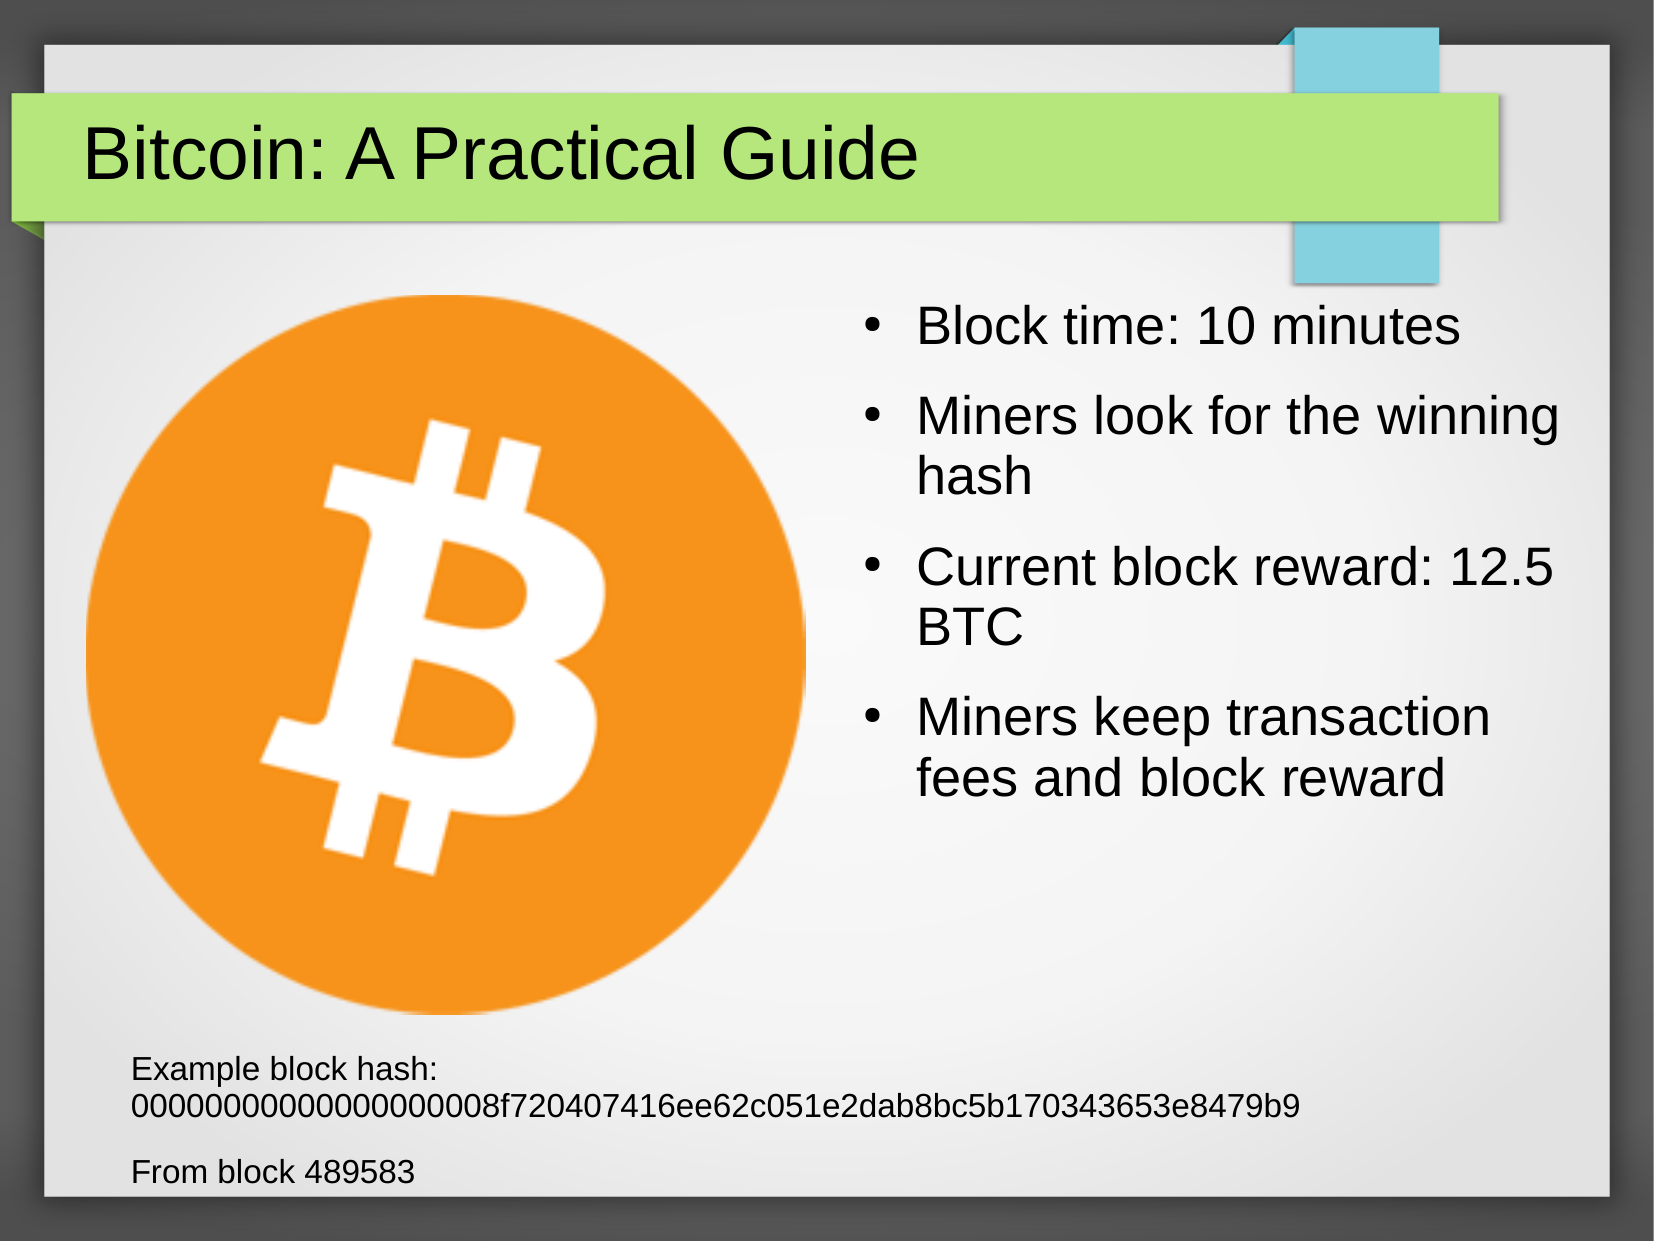

# Bitcoin: A Practical Guide
Block time: 10 minutes
Miners look for the winning hash
Current block reward: 12.5 BTC
Miners keep transaction fees and block reward
Example block hash: 00000000000000000008f720407416ee62c051e2dab8bc5b170343653e8479b9
From block 489583